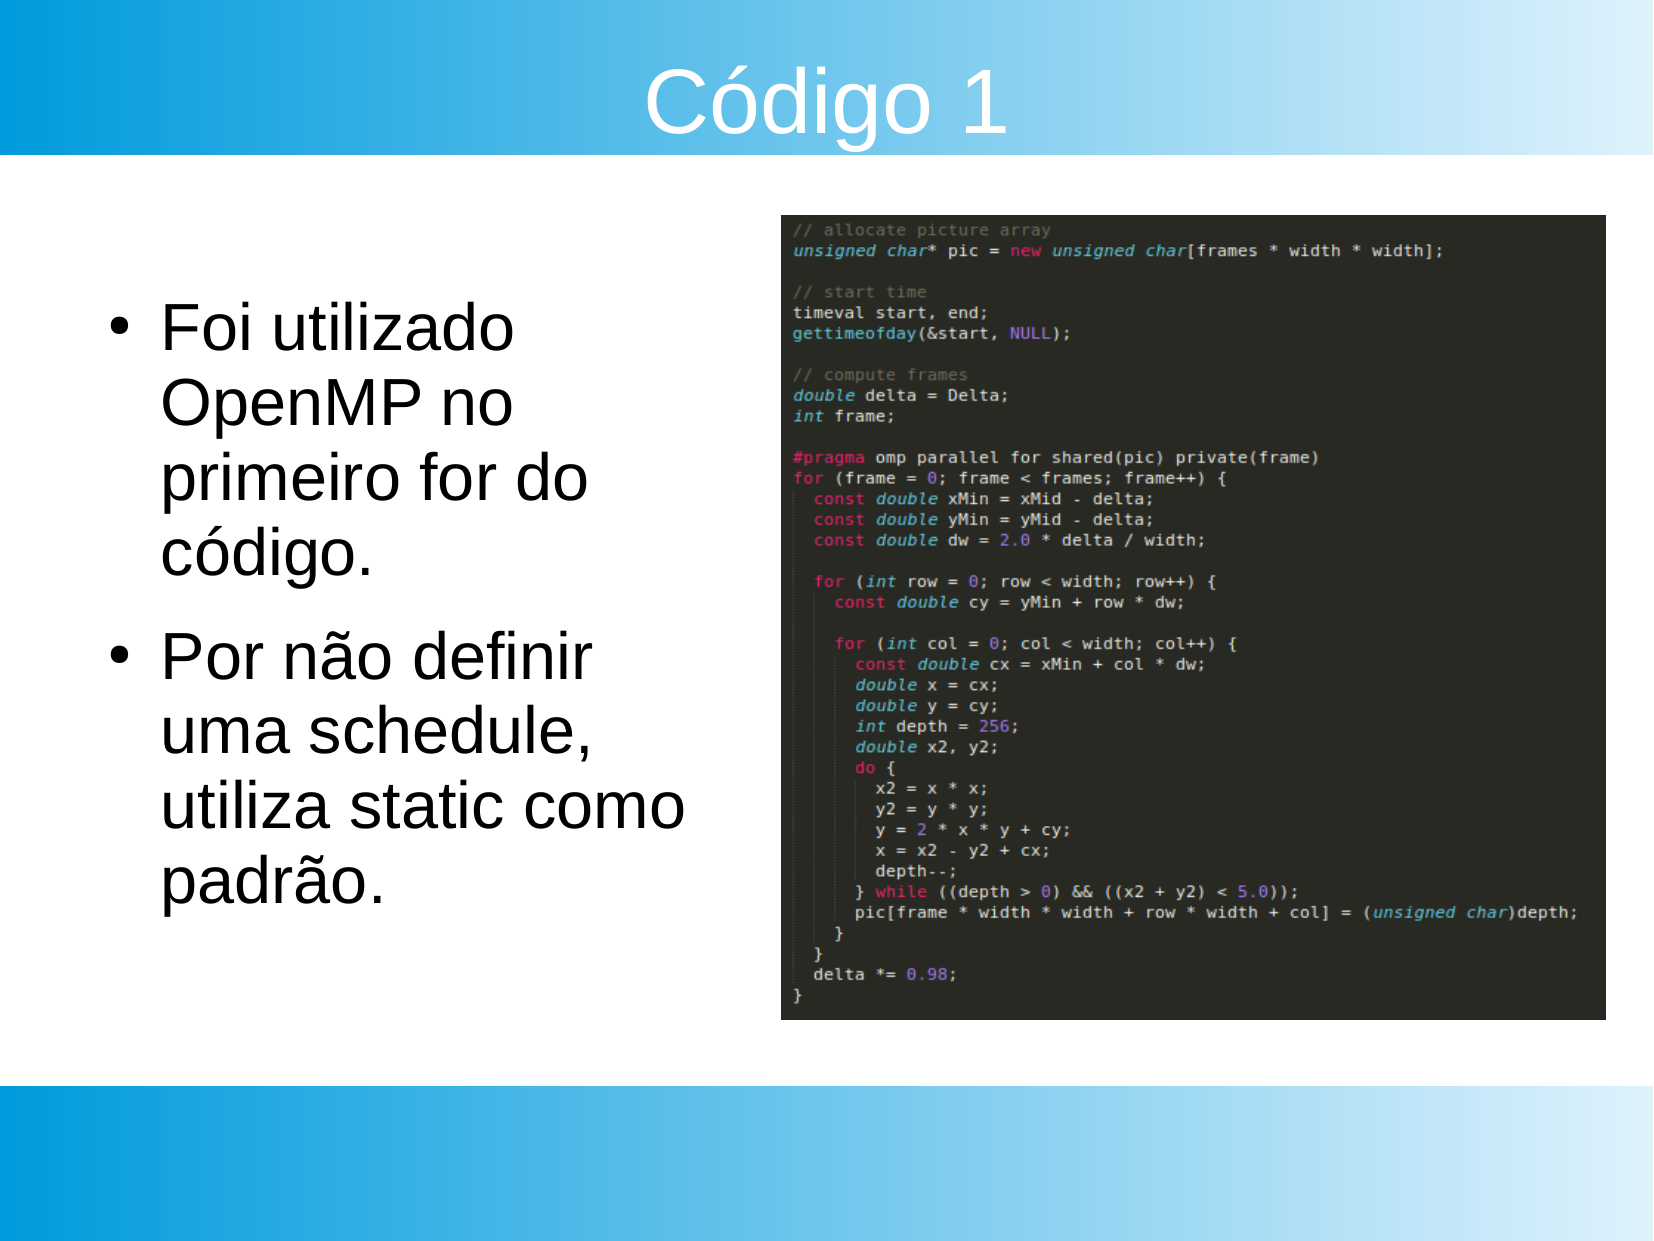

# Código 1
Foi utilizado OpenMP no primeiro for do código.
Por não definir uma schedule, utiliza static como padrão.